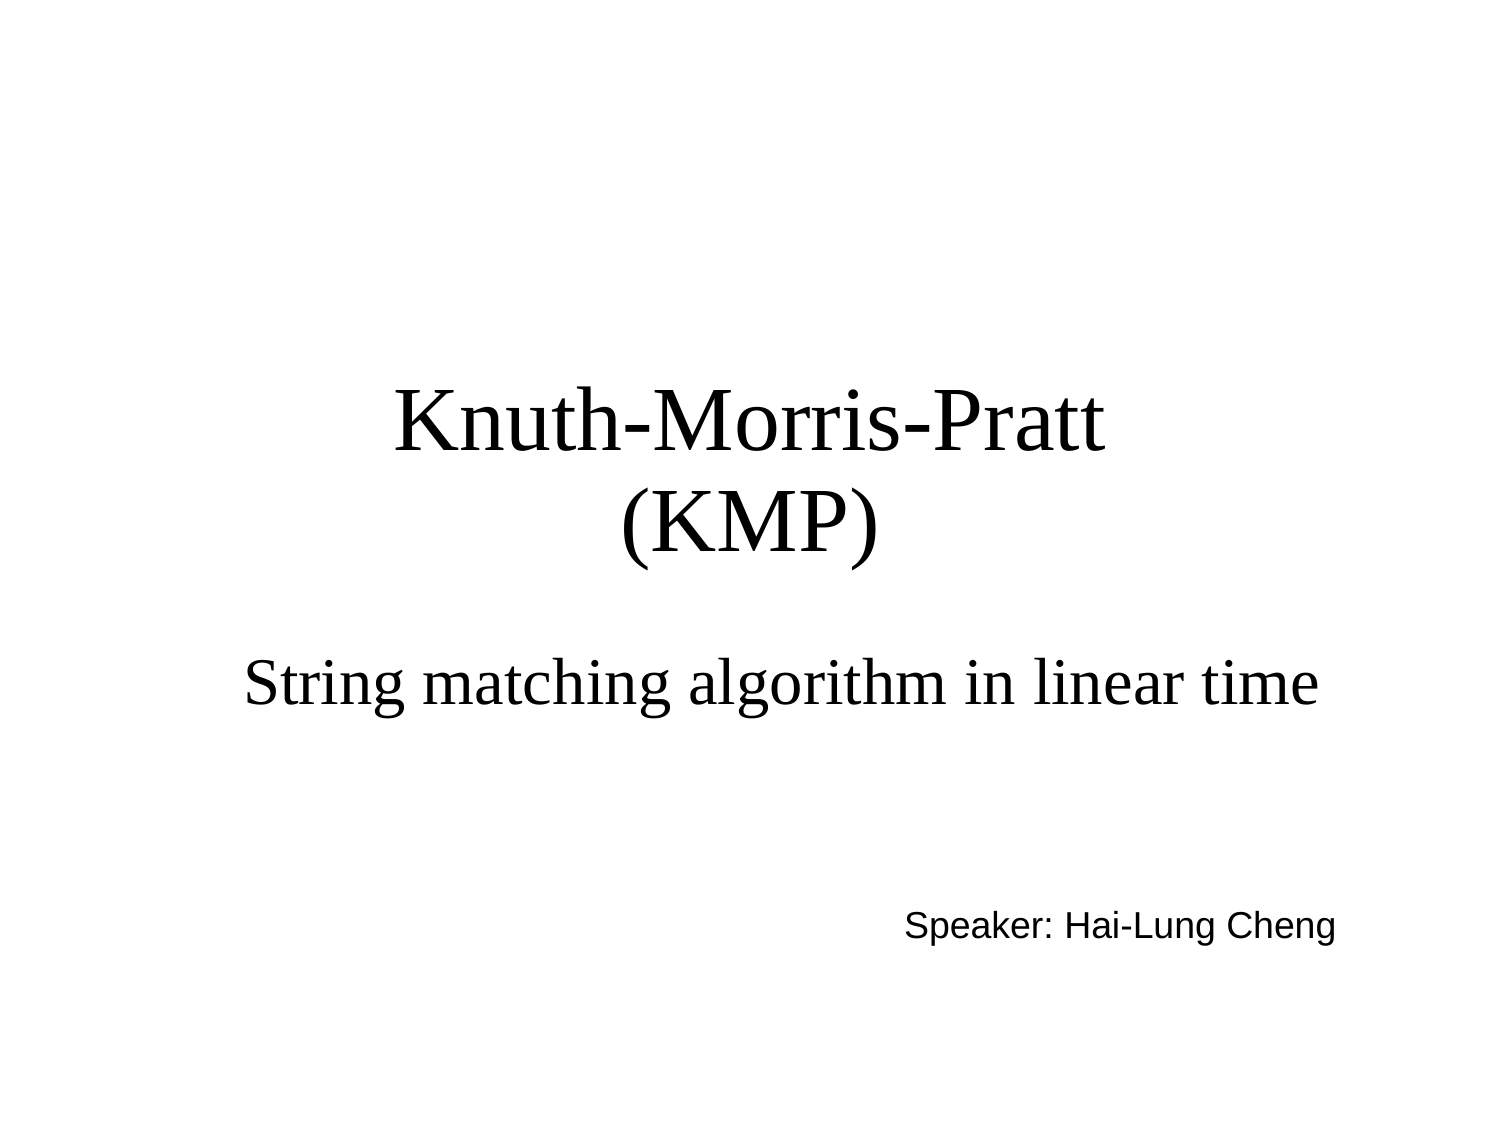

# Knuth-Morris-Pratt (KMP)
String matching algorithm in linear time
Speaker: Hai-Lung Cheng